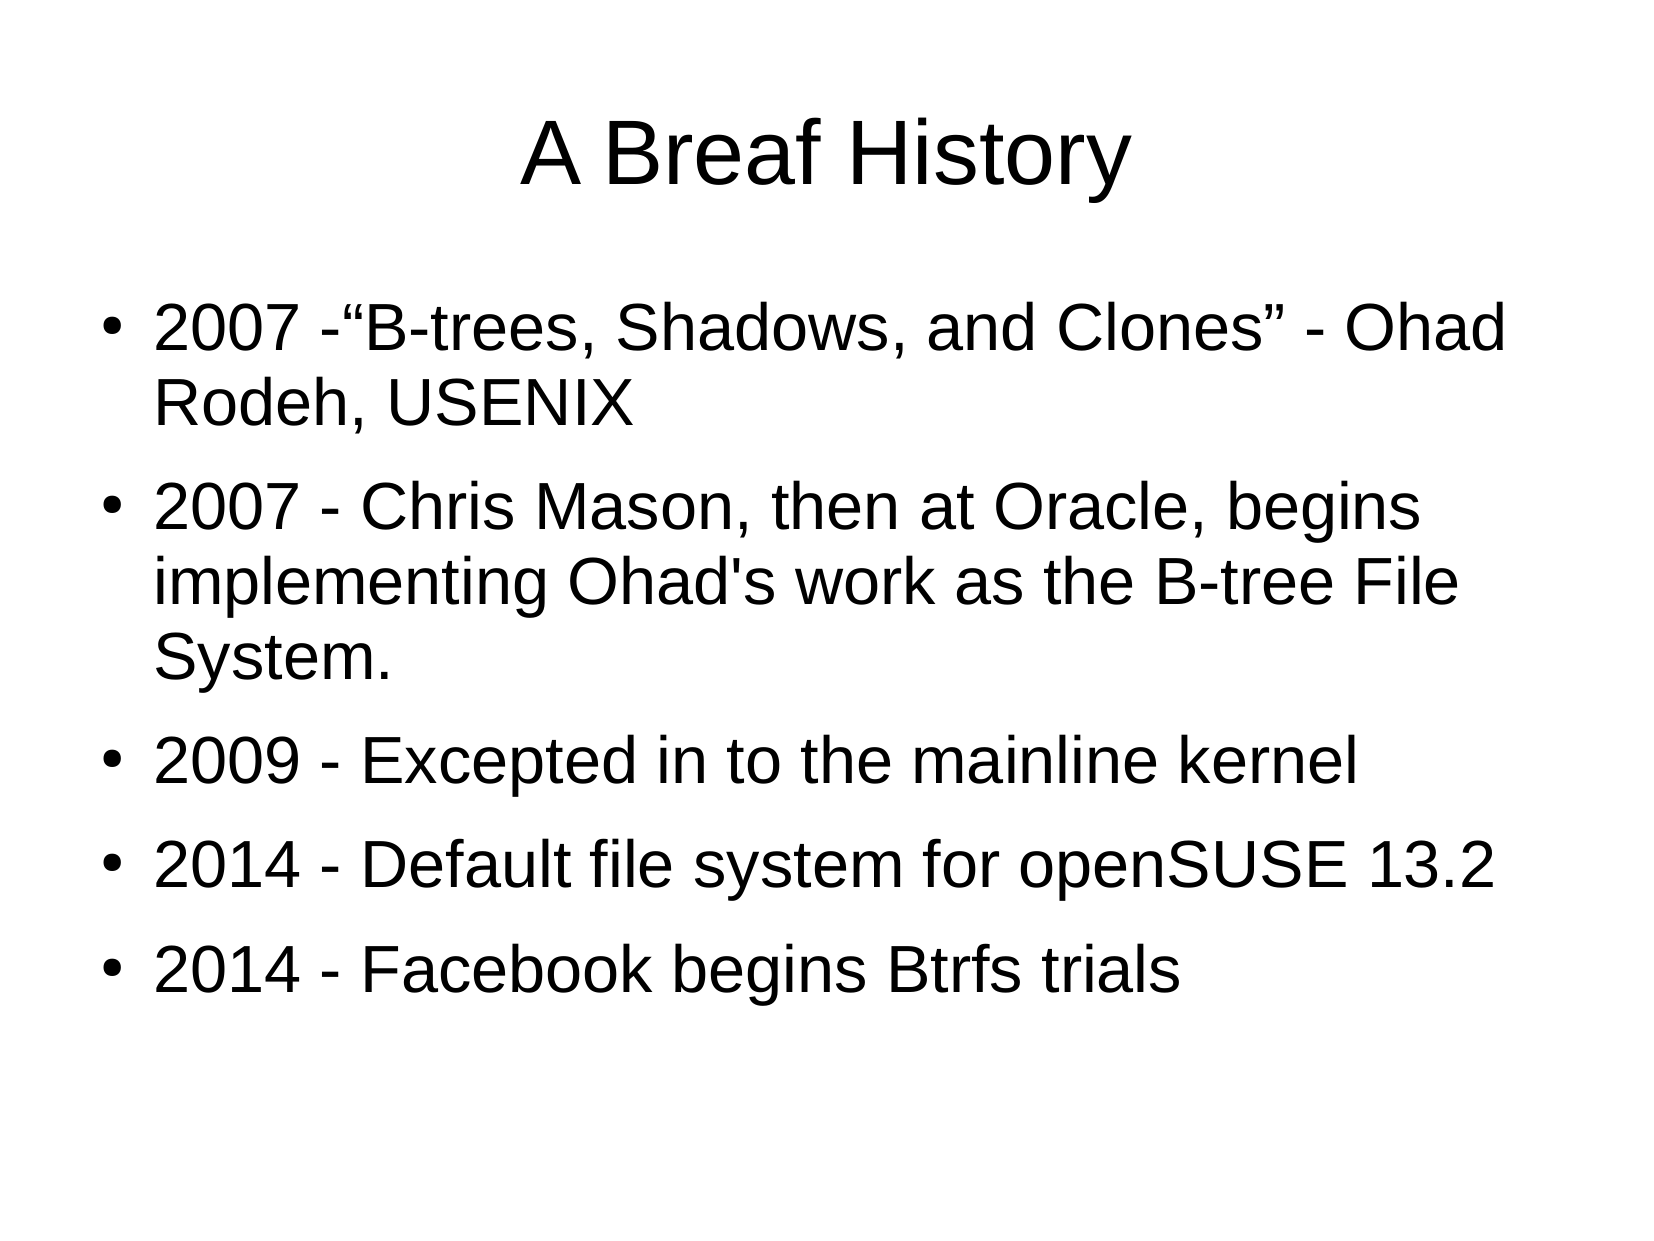

# A Breaf History
2007 -“B-trees, Shadows, and Clones” - Ohad Rodeh, USENIX
2007 - Chris Mason, then at Oracle, begins implementing Ohad's work as the B-tree File System.
2009 - Excepted in to the mainline kernel
2014 - Default file system for openSUSE 13.2
2014 - Facebook begins Btrfs trials